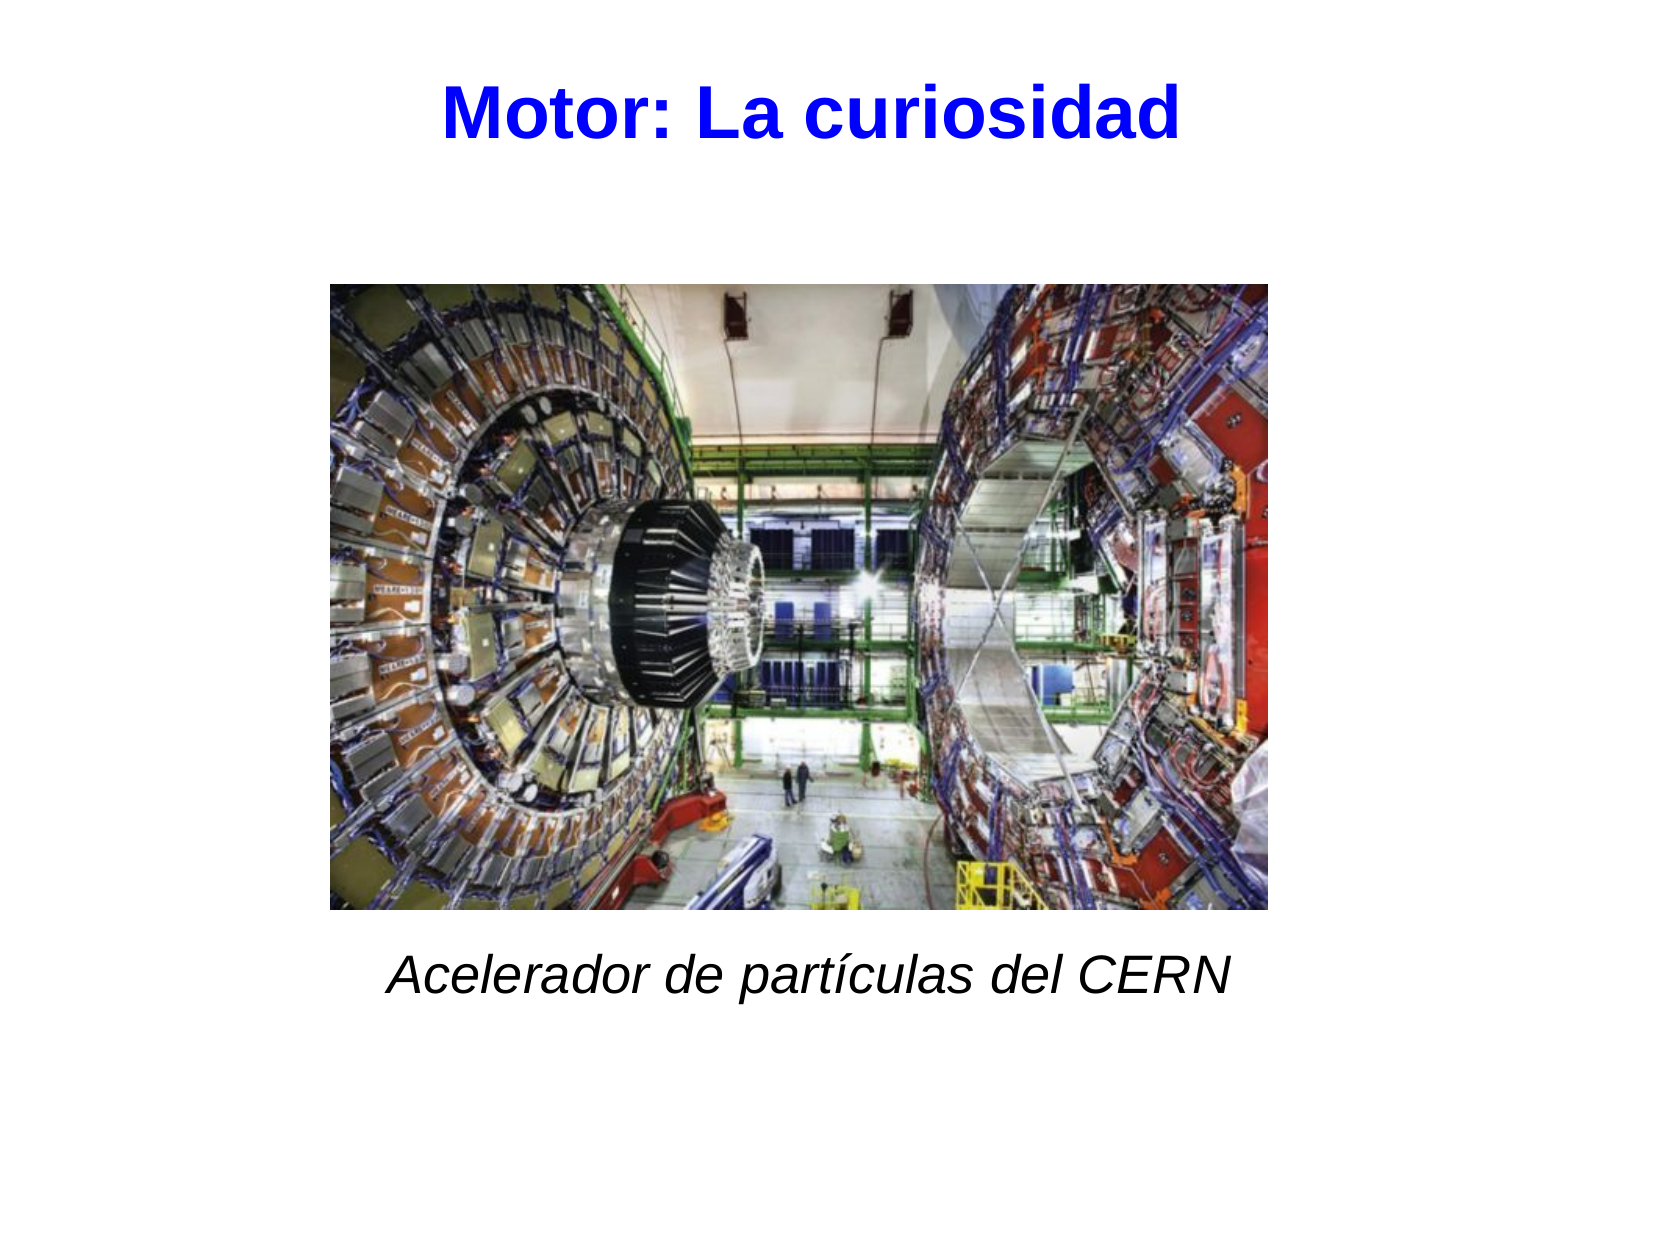

Motor: La curiosidad
Acelerador de partículas del CERN